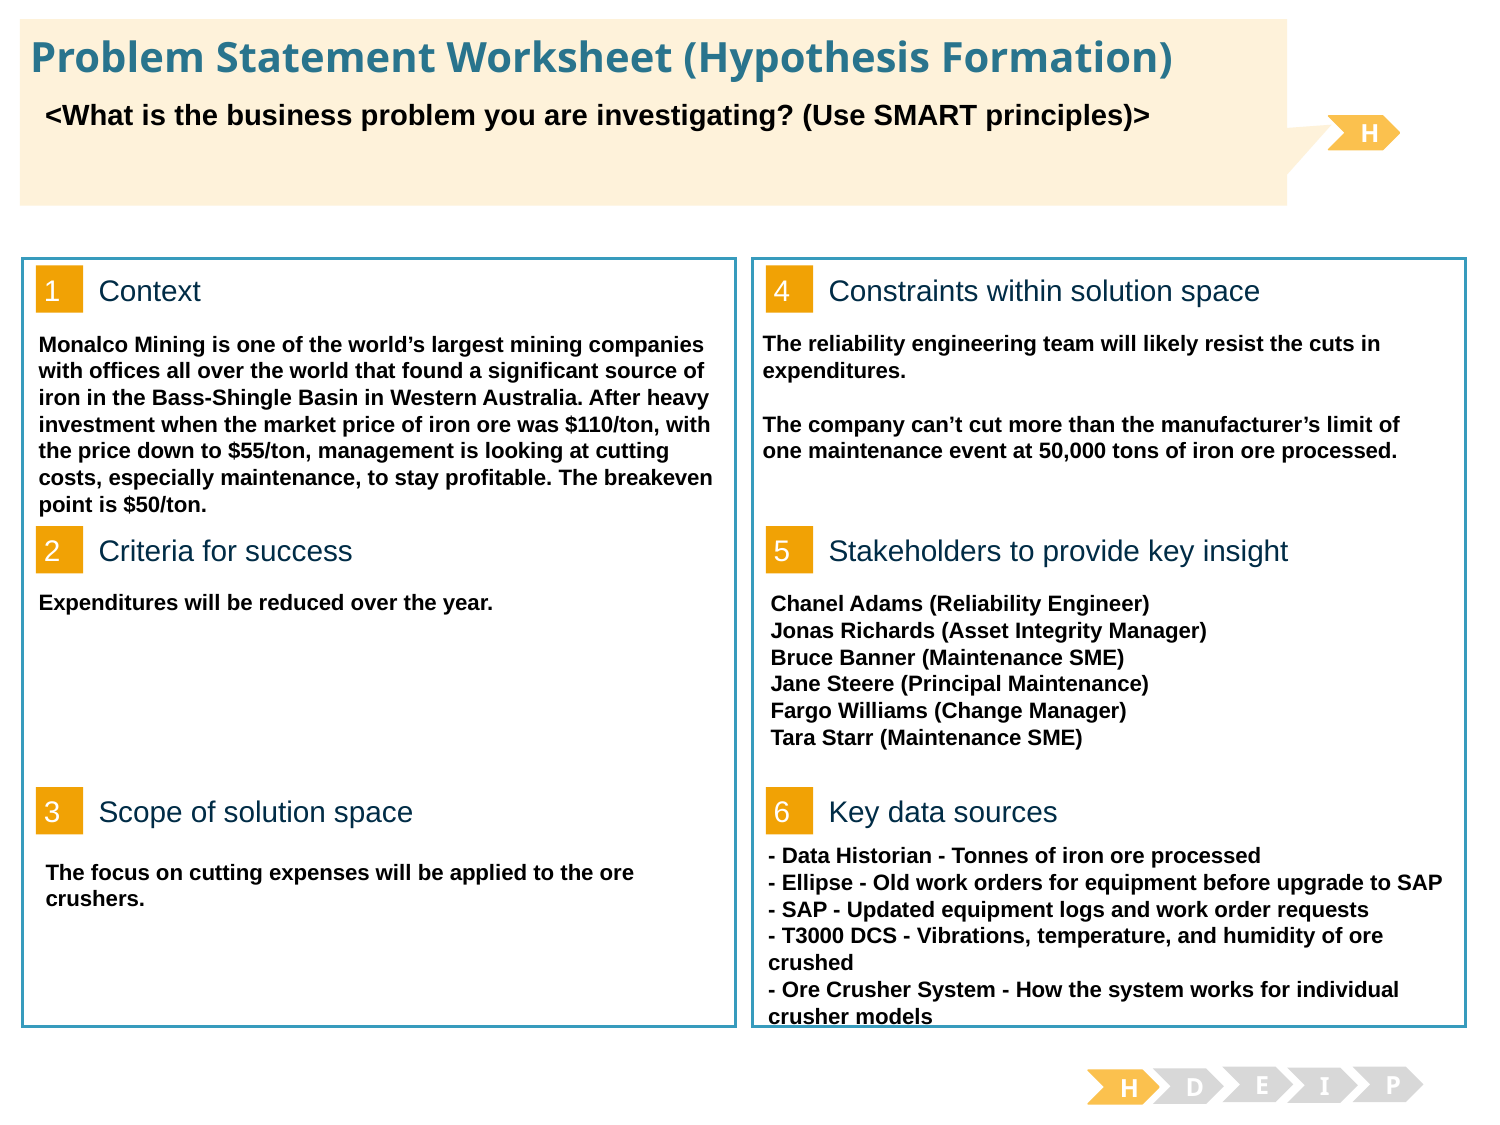

# Problem Statement Worksheet (Hypothesis Formation)
<What is the business problem you are investigating? (Use SMART principles)>
H
1
4
Context
Constraints within solution space
The reliability engineering team will likely resist the cuts in expenditures.
The company can’t cut more than the manufacturer’s limit of one maintenance event at 50,000 tons of iron ore processed.
Monalco Mining is one of the world’s largest mining companies with offices all over the world that found a significant source of iron in the Bass-Shingle Basin in Western Australia. After heavy investment when the market price of iron ore was $110/ton, with the price down to $55/ton, management is looking at cutting costs, especially maintenance, to stay profitable. The breakeven point is $50/ton.
2
5
Criteria for success
Stakeholders to provide key insight
Expenditures will be reduced over the year.
Chanel Adams (Reliability Engineer)
Jonas Richards (Asset Integrity Manager)
Bruce Banner (Maintenance SME)
Jane Steere (Principal Maintenance)
Fargo Williams (Change Manager)
Tara Starr (Maintenance SME)
3
6
Key data sources
Scope of solution space
- Data Historian - Tonnes of iron ore processed
- Ellipse - Old work orders for equipment before upgrade to SAP
- SAP - Updated equipment logs and work order requests
- T3000 DCS - Vibrations, temperature, and humidity of ore crushed
- Ore Crusher System - How the system works for individual crusher models
The focus on cutting expenses will be applied to the ore crushers.
E
P
I
D
H